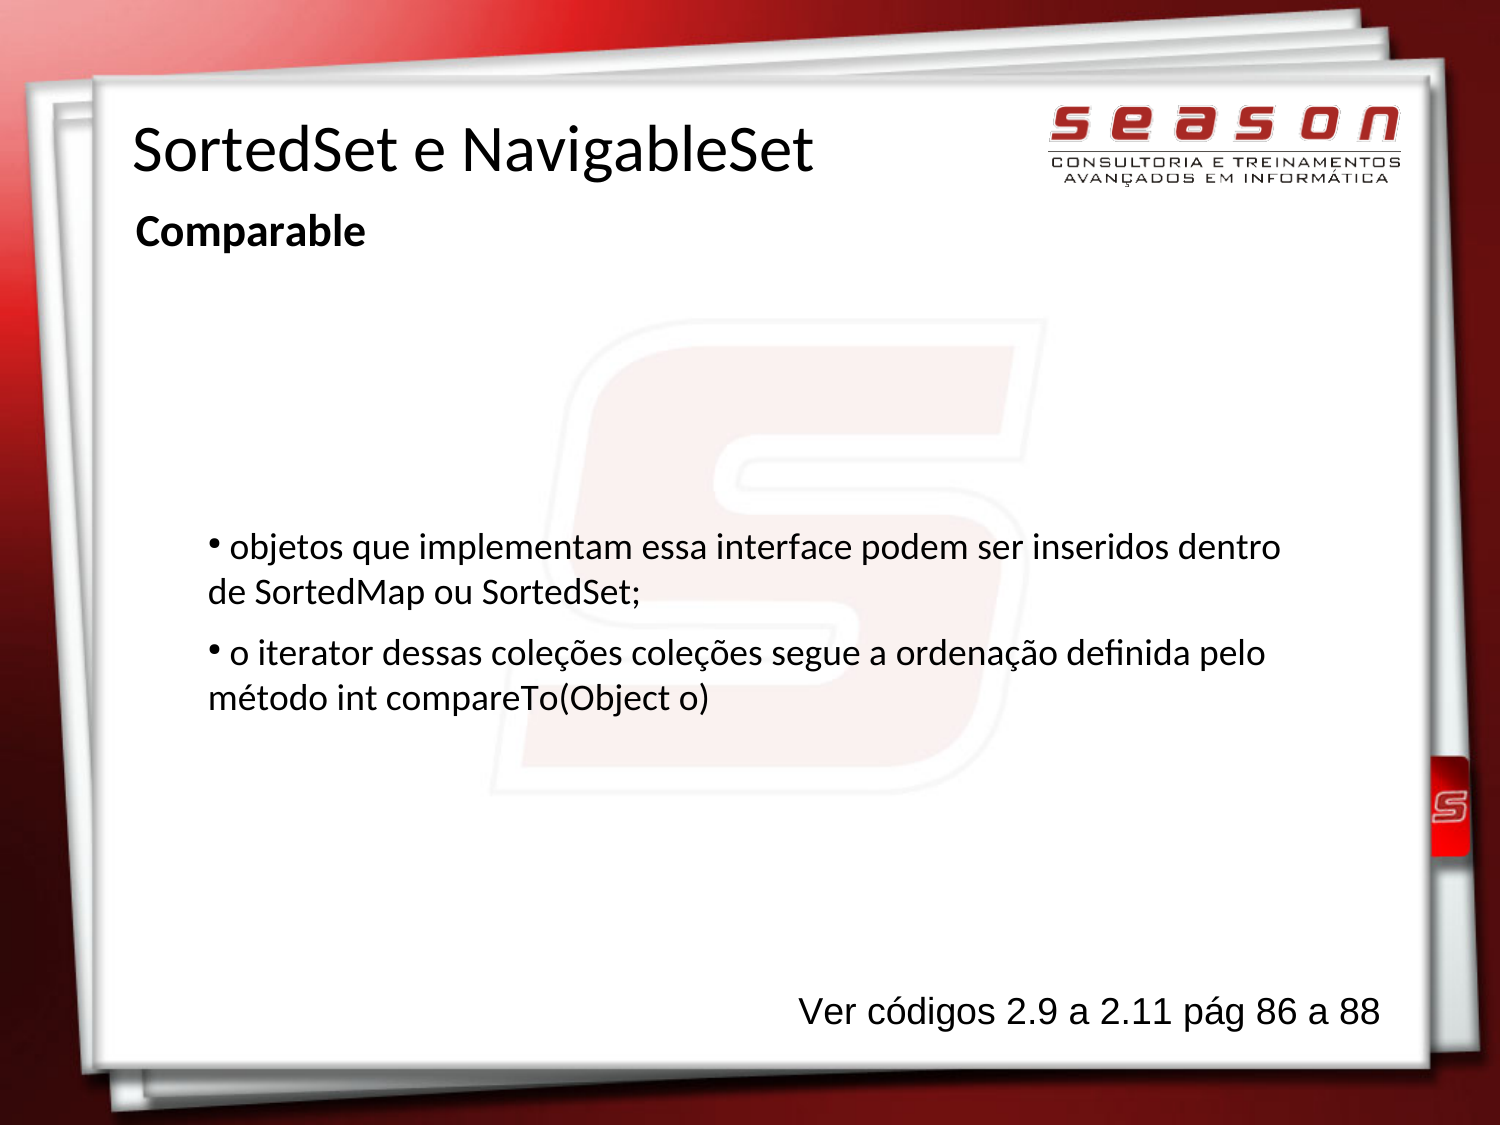

# SortedSet e NavigableSet
Comparable
 objetos que implementam essa interface podem ser inseridos dentro de SortedMap ou SortedSet;
 o iterator dessas coleções coleções segue a ordenação definida pelo método int compareTo(Object o)
Ver códigos 2.9 a 2.11 pág 86 a 88